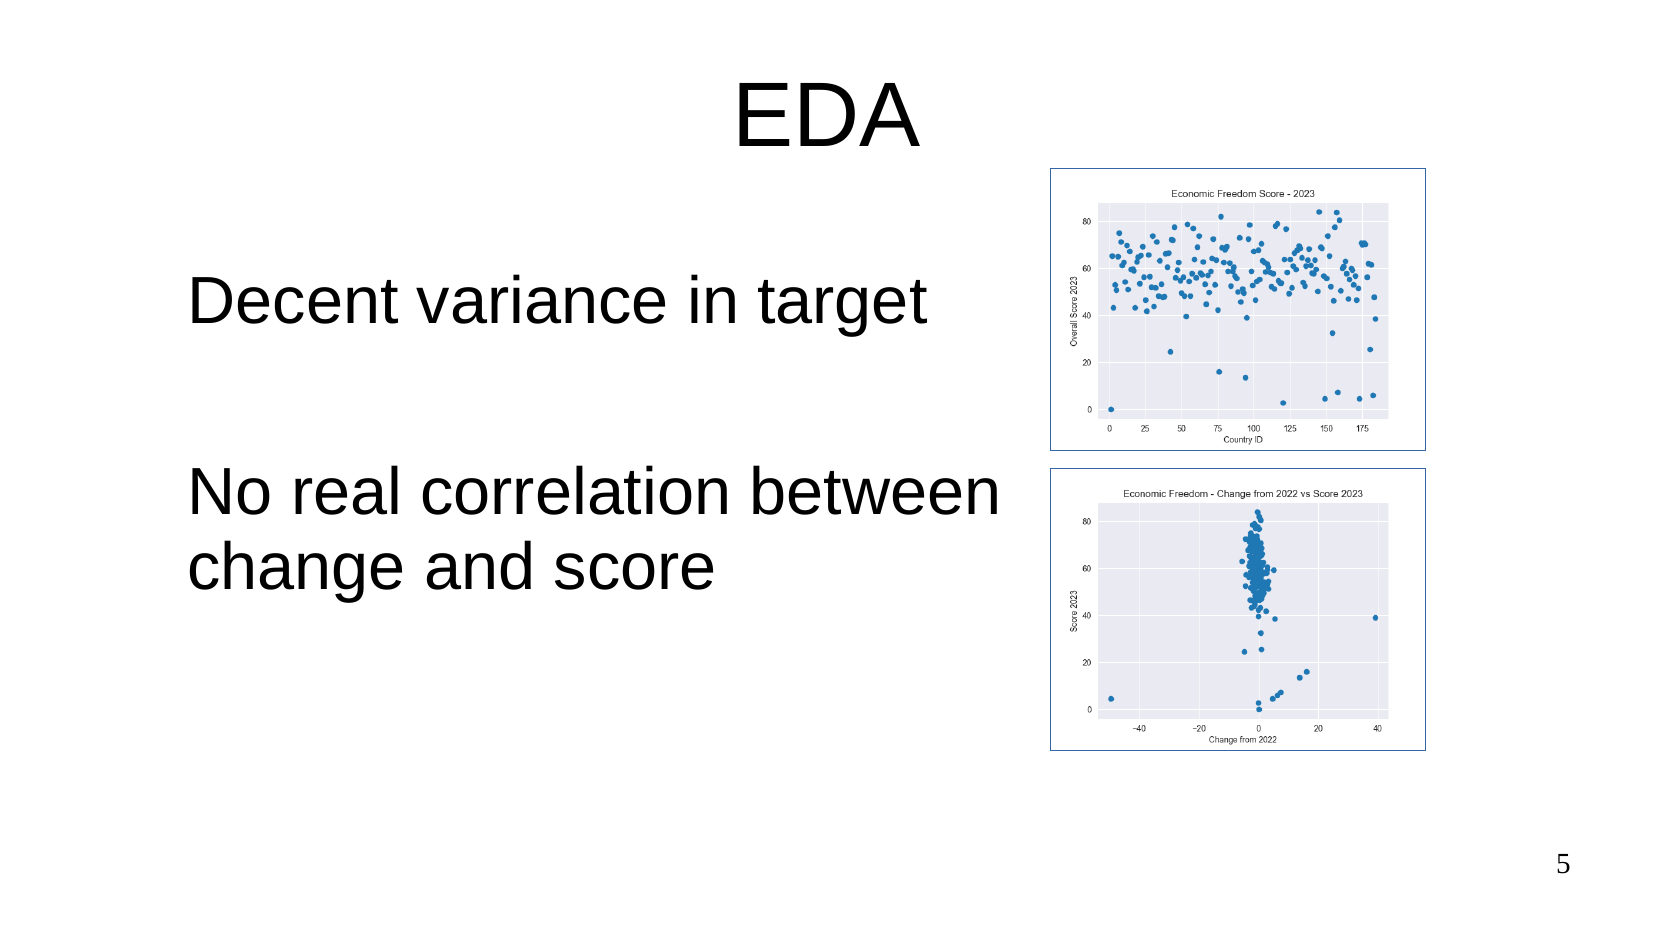

# EDA
Decent variance in target
No real correlation between change and score
5